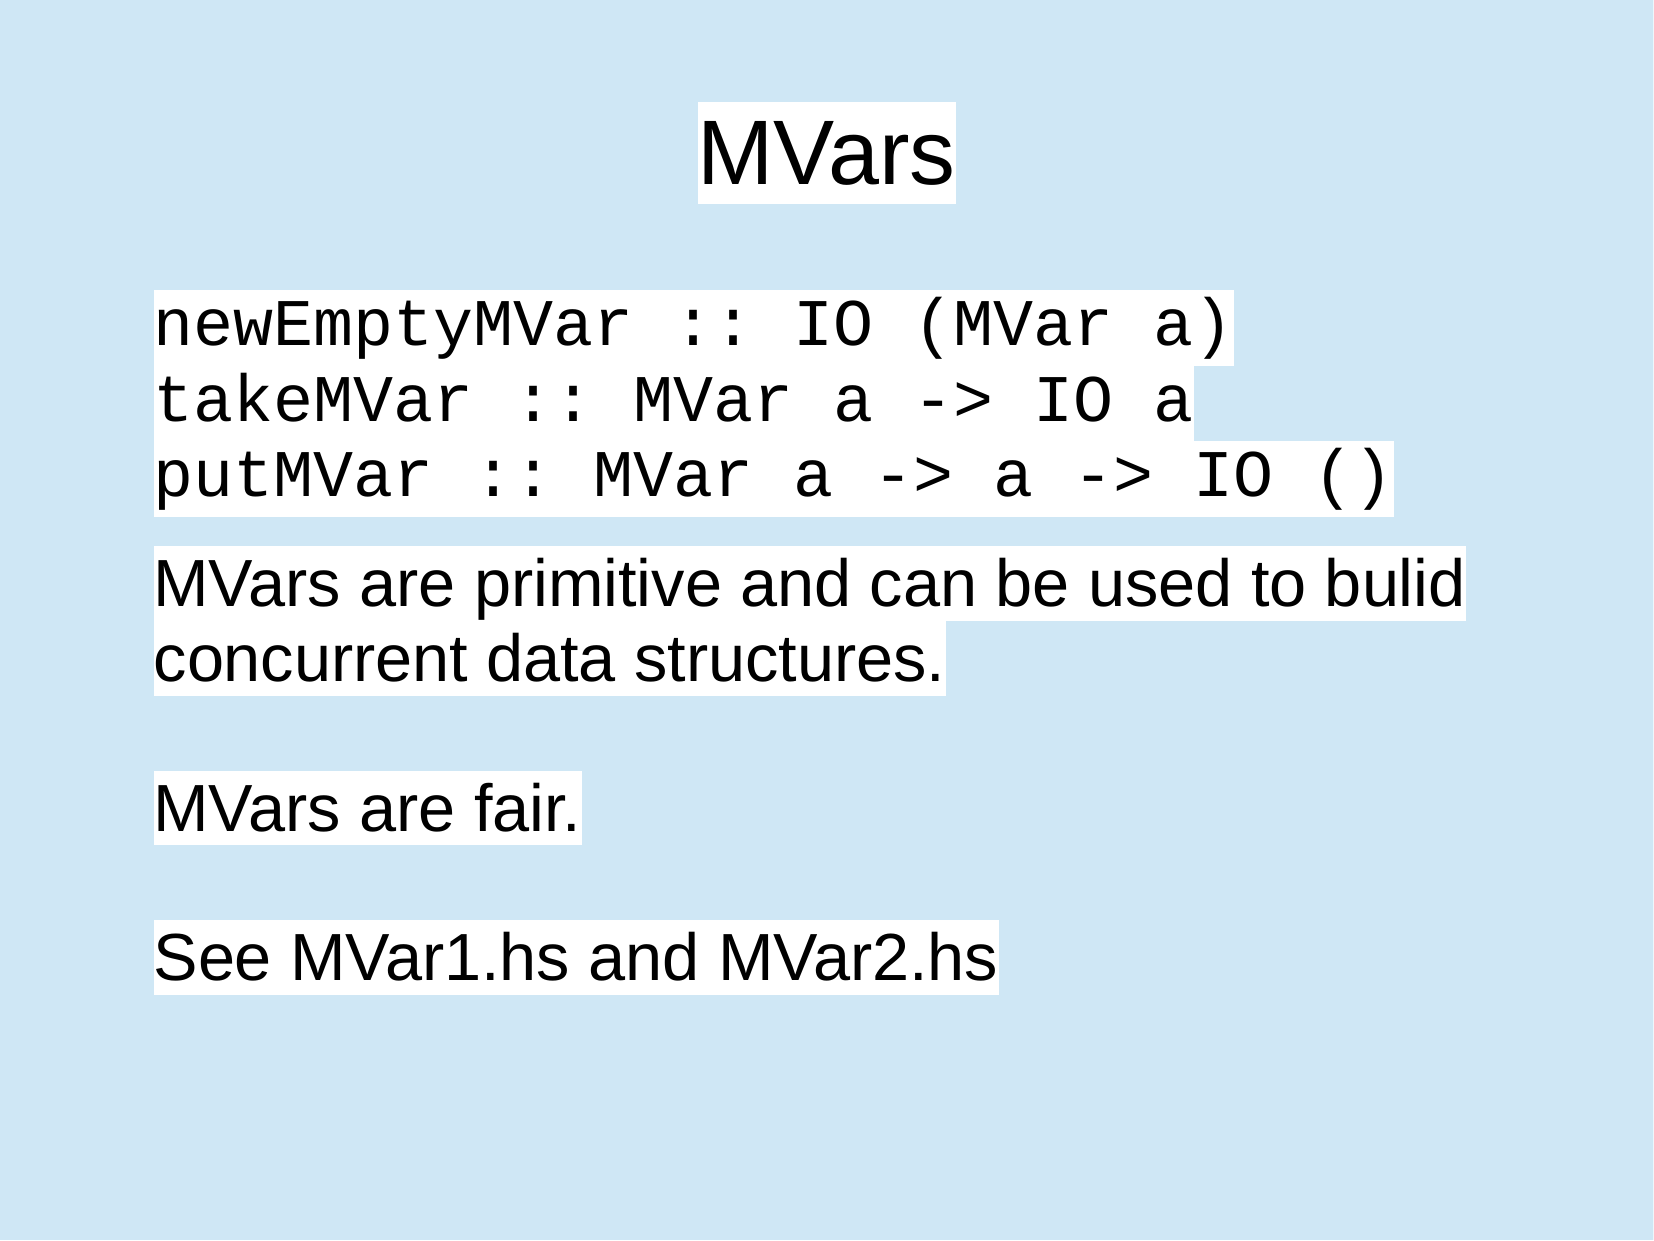

# MVars
newEmptyMVar :: IO (MVar a)
takeMVar :: MVar a -> IO a
putMVar :: MVar a -> a -> IO ()
MVars are primitive and can be used to bulid concurrent data structures.
MVars are fair.
See MVar1.hs and MVar2.hs